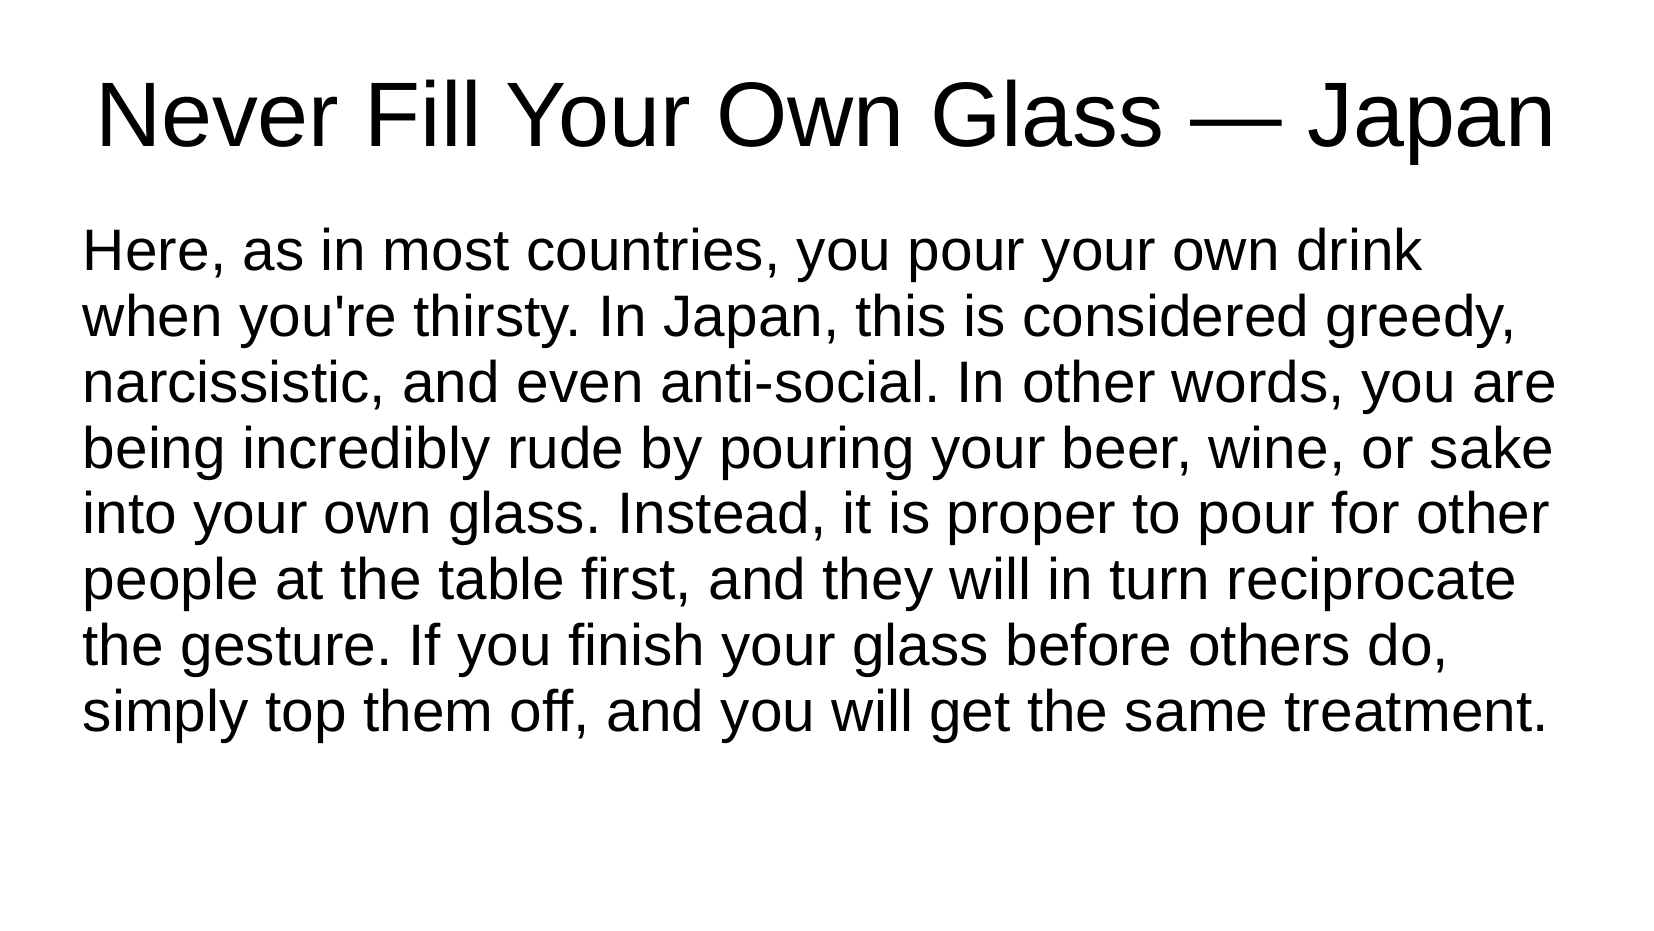

# Never Fill Your Own Glass — Japan
Here, as in most countries, you pour your own drink when you're thirsty. In Japan, this is considered greedy, narcissistic, and even anti-social. In other words, you are being incredibly rude by pouring your beer, wine, or sake into your own glass. Instead, it is proper to pour for other people at the table first, and they will in turn reciprocate the gesture. If you finish your glass before others do, simply top them off, and you will get the same treatment.